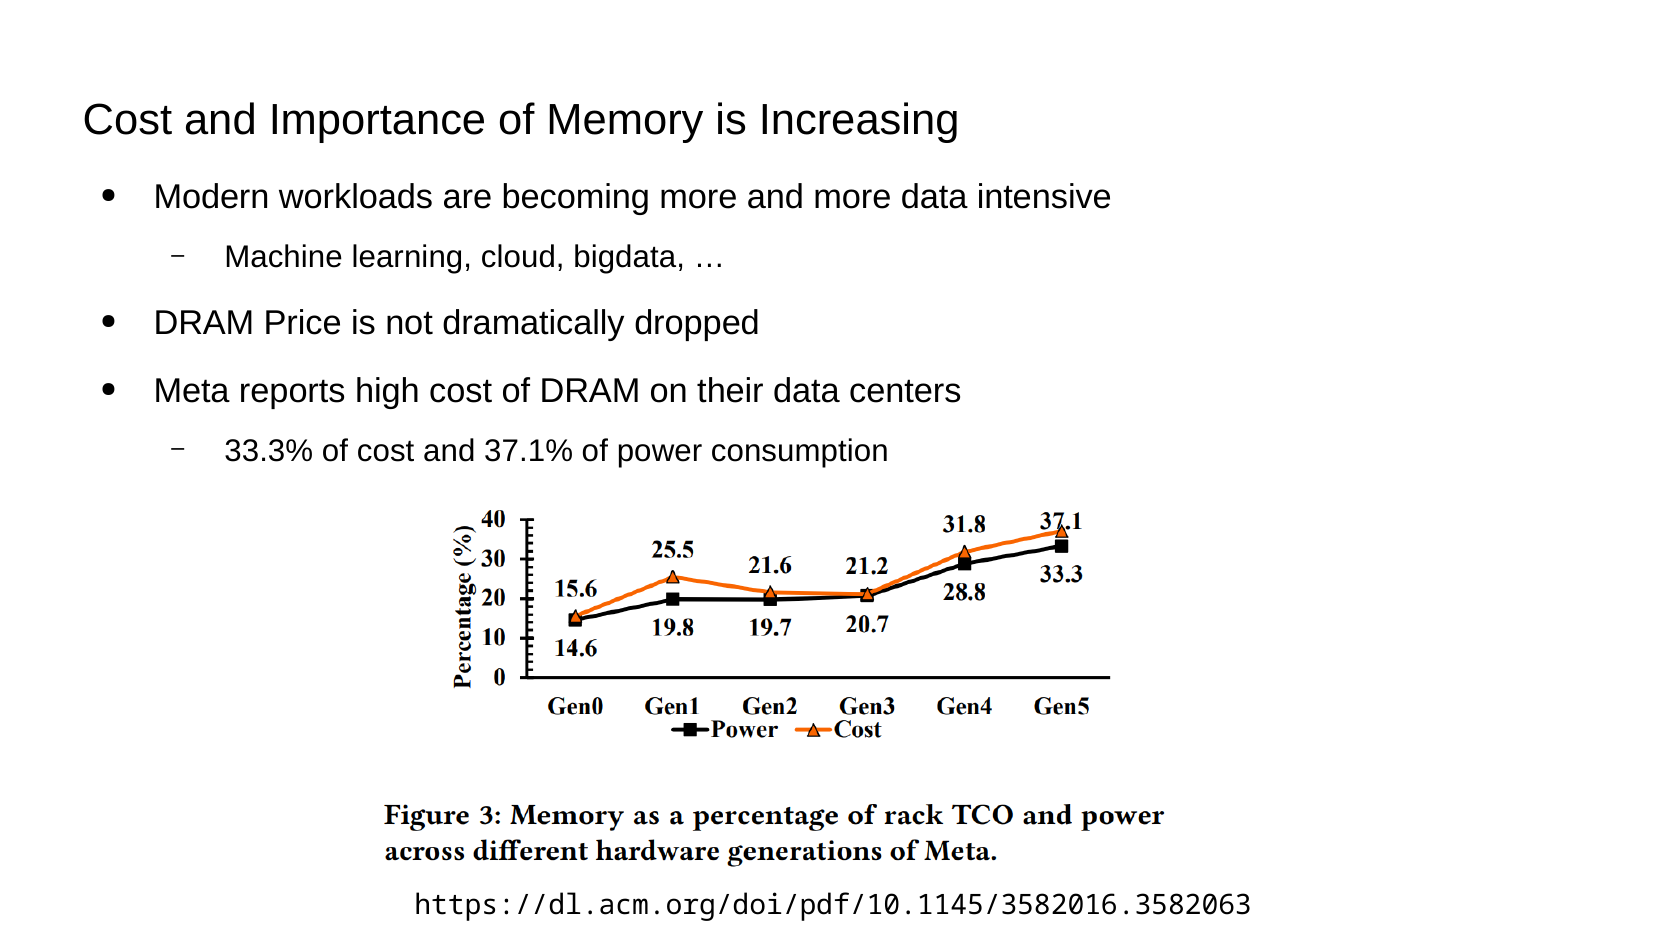

# Cost and Importance of Memory is Increasing
Modern workloads are becoming more and more data intensive
Machine learning, cloud, bigdata, …
DRAM Price is not dramatically dropped
Meta reports high cost of DRAM on their data centers
33.3% of cost and 37.1% of power consumption
https://dl.acm.org/doi/pdf/10.1145/3582016.3582063